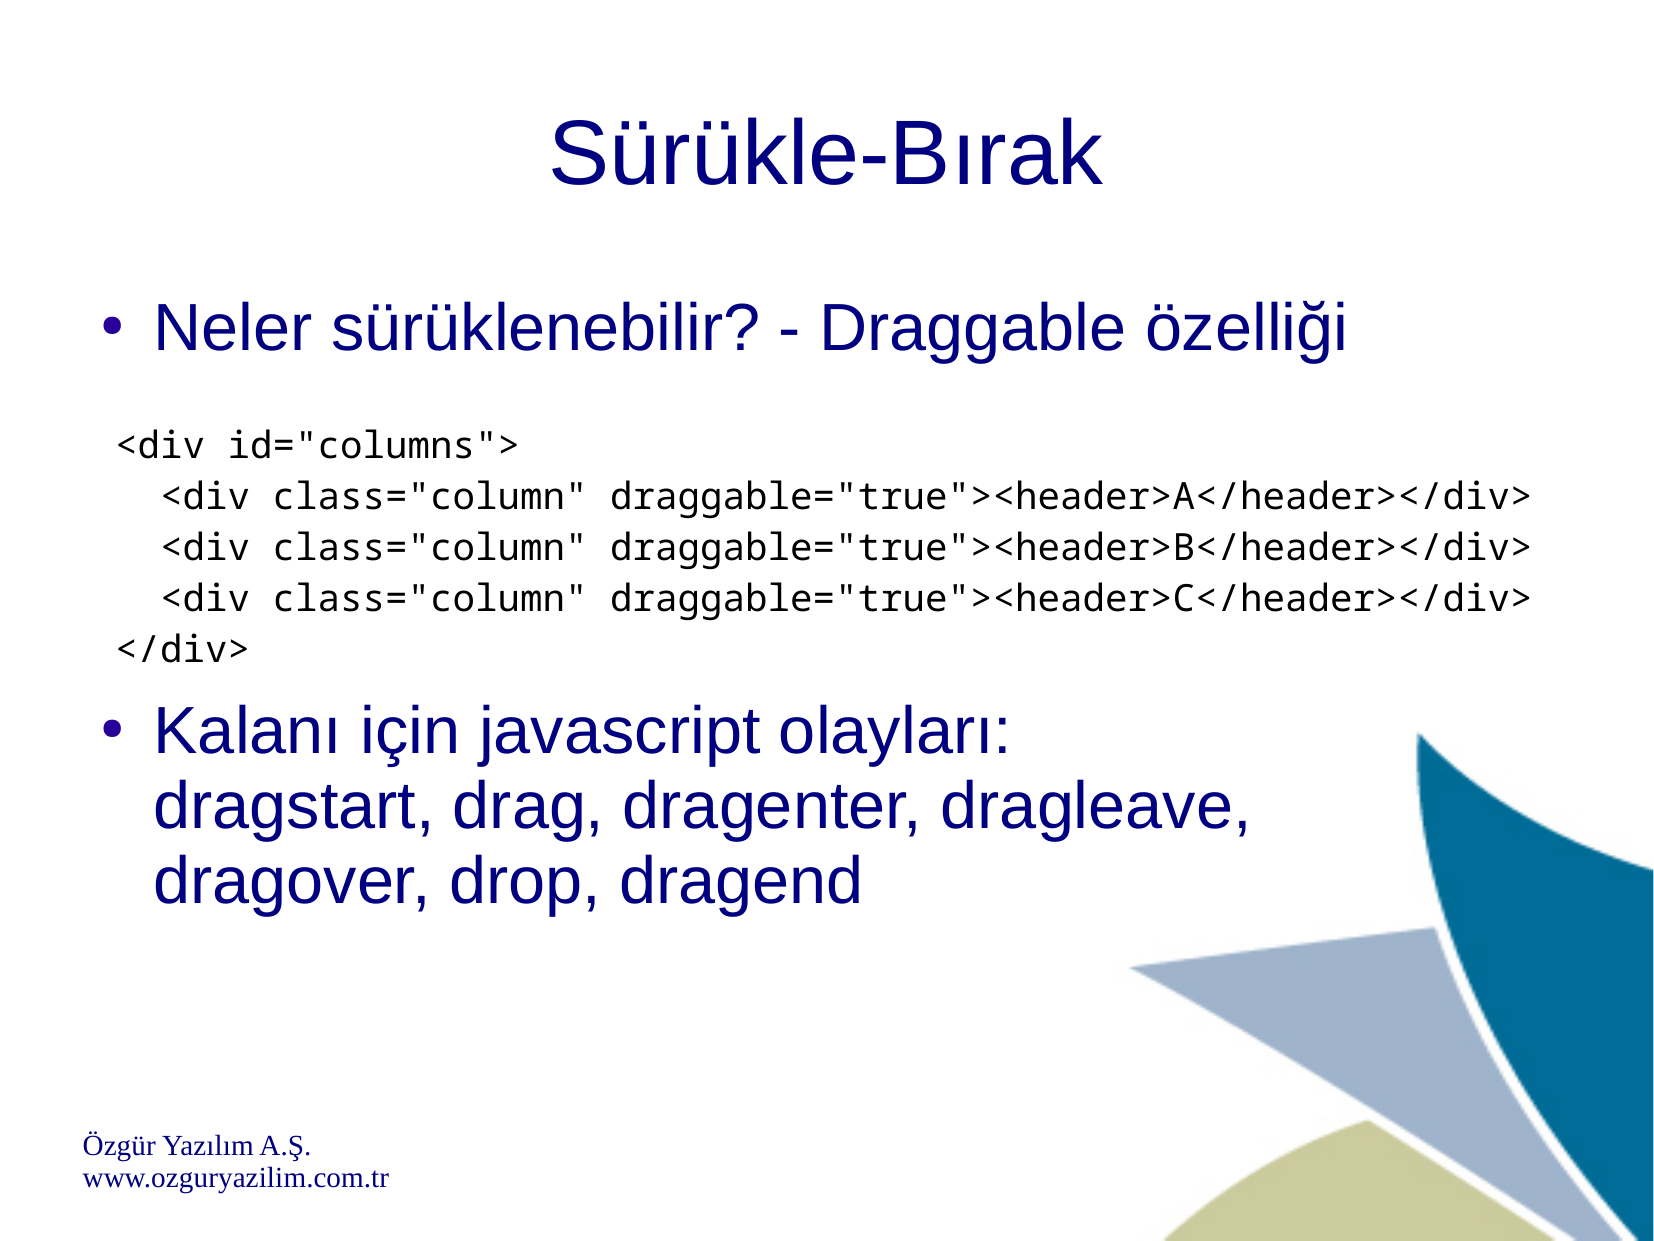

# Sürükle-Bırak
Neler sürüklenebilir? - Draggable özelliği
Kalanı için javascript olayları:
dragstart, drag, dragenter, dragleave,
dragover, drop, dragend
<div id="columns">
 <div class="column" draggable="true"><header>A</header></div>
 <div class="column" draggable="true"><header>B</header></div>
 <div class="column" draggable="true"><header>C</header></div>
</div>